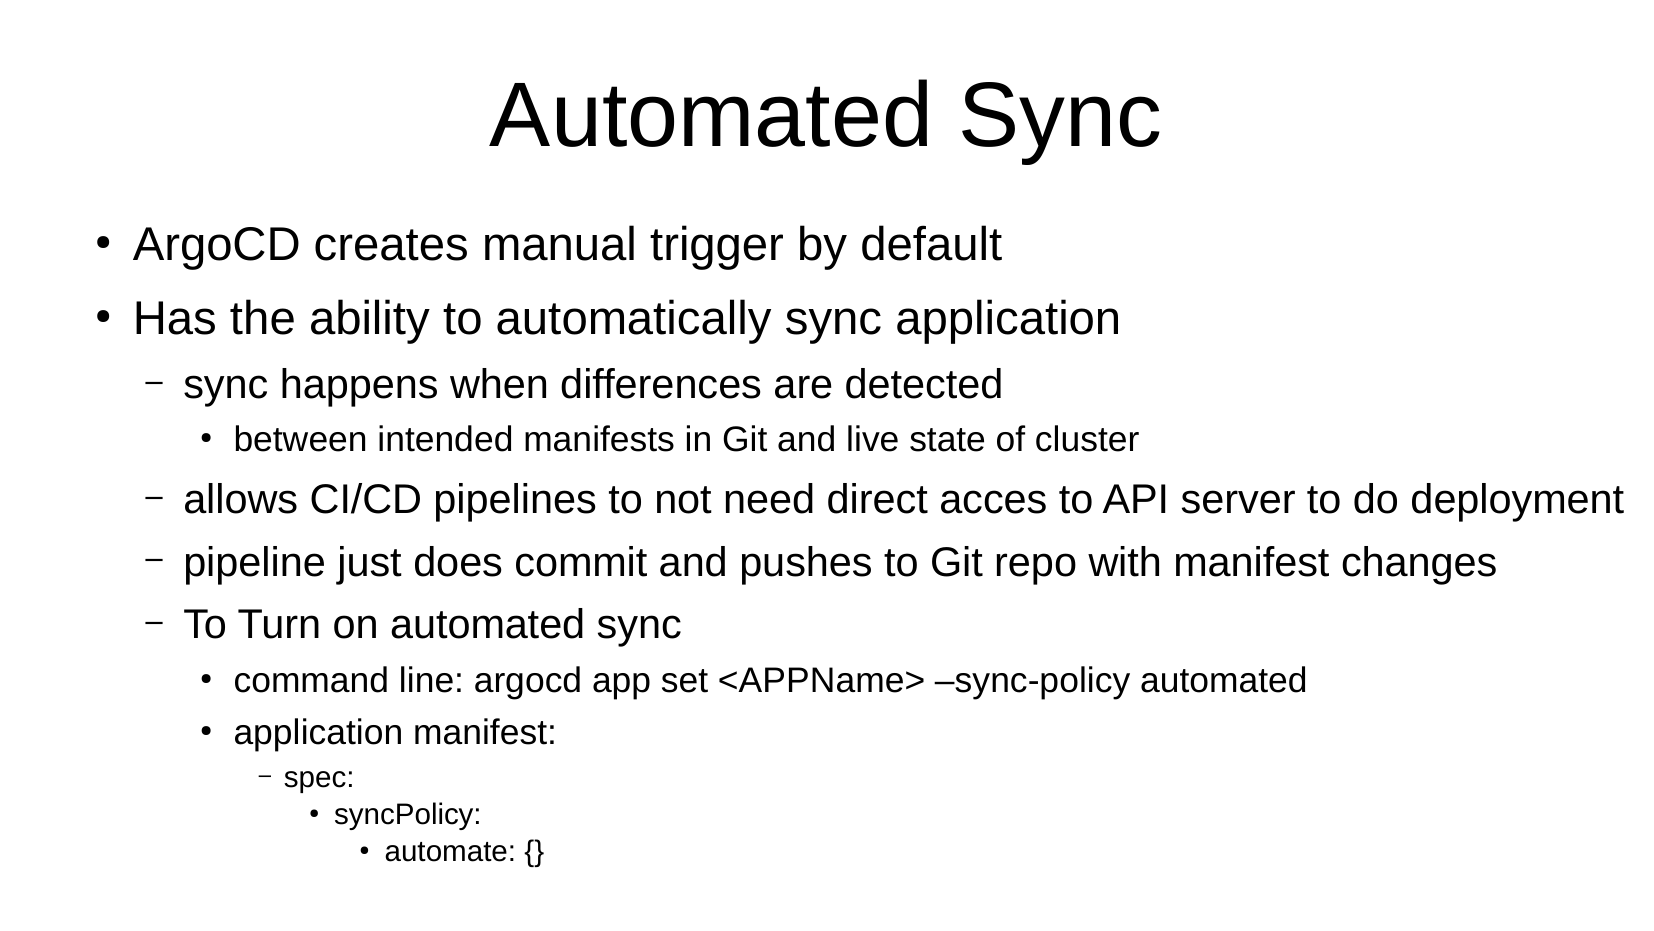

# Automated Sync
ArgoCD creates manual trigger by default
Has the ability to automatically sync application
sync happens when differences are detected
between intended manifests in Git and live state of cluster
allows CI/CD pipelines to not need direct acces to API server to do deployment
pipeline just does commit and pushes to Git repo with manifest changes
To Turn on automated sync
command line: argocd app set <APPName> –sync-policy automated
application manifest:
spec:
syncPolicy:
automate: {}